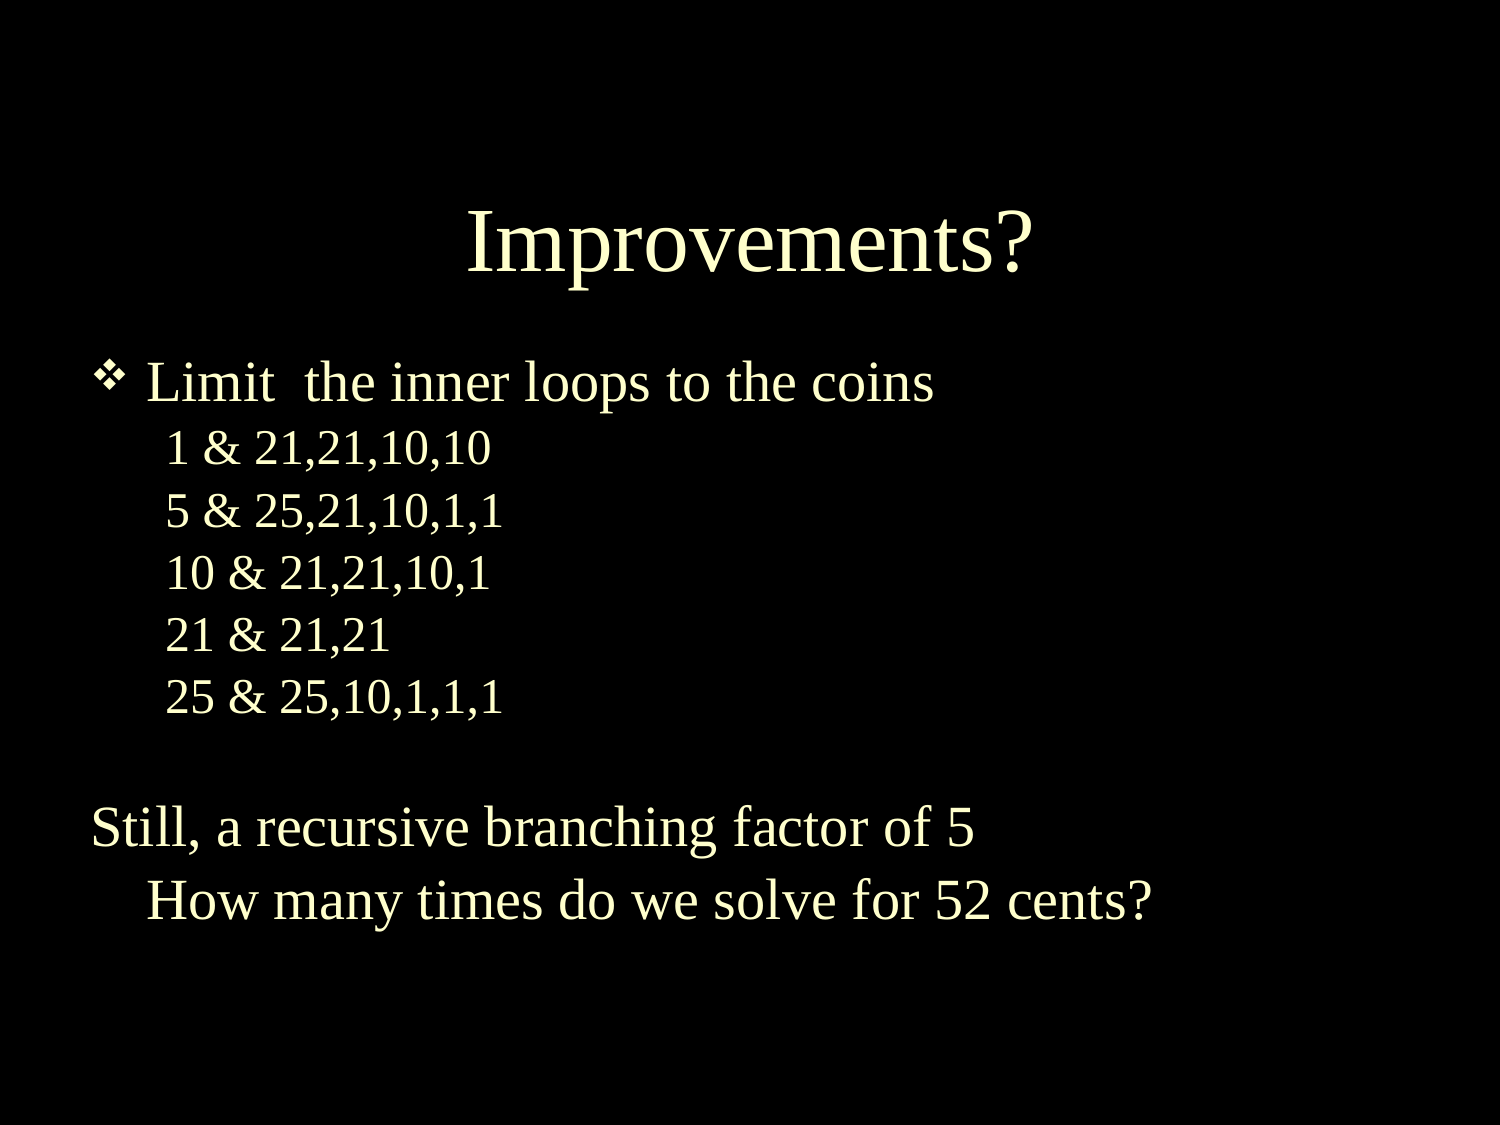

# Improvements?
Limit the inner loops to the coins
1 & 21,21,10,10
5 & 25,21,10,1,1
10 & 21,21,10,1
21 & 21,21
25 & 25,10,1,1,1
Still, a recursive branching factor of 5
	How many times do we solve for 52 cents?